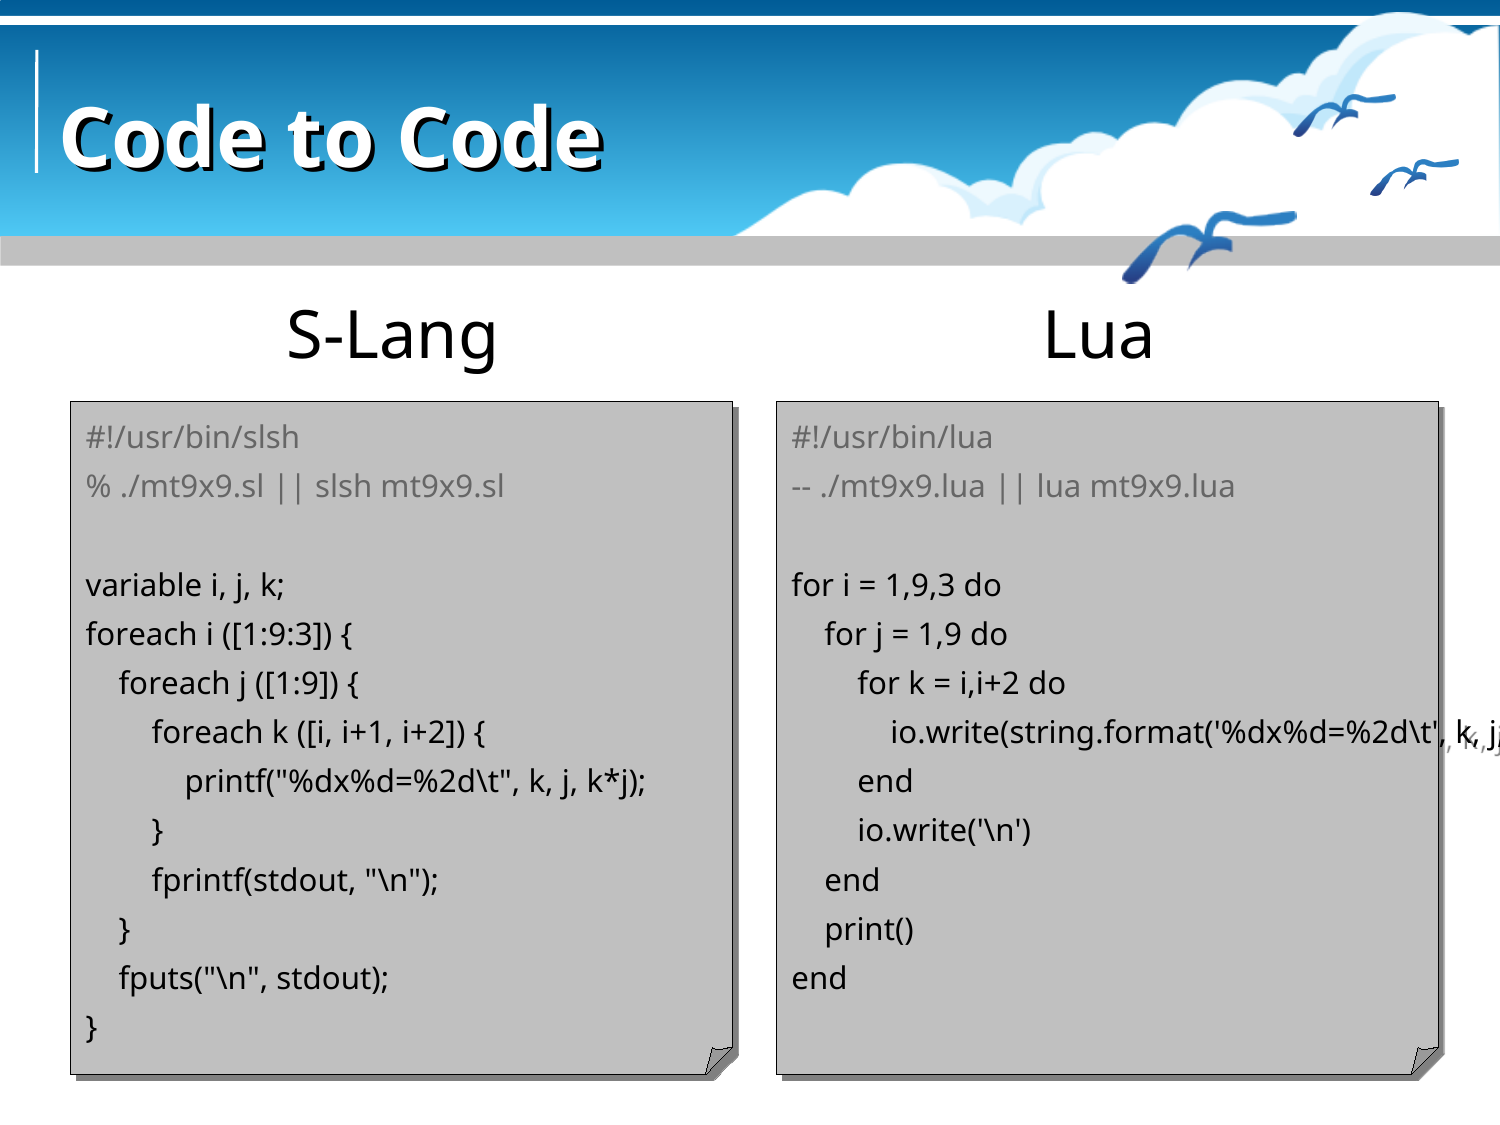

# Code to Code
Lua
S-Lang
#!/usr/bin/slsh
% ./mt9x9.sl || slsh mt9x9.sl
variable i, j, k;
foreach i ([1:9:3]) {
 foreach j ([1:9]) {
 foreach k ([i, i+1, i+2]) {
 printf("%dx%d=%2d\t", k, j, k*j);
 }
 fprintf(stdout, "\n");
 }
 fputs("\n", stdout);
}
#!/usr/bin/lua
-- ./mt9x9.lua || lua mt9x9.lua
for i = 1,9,3 do
 for j = 1,9 do
 for k = i,i+2 do
 io.write(string.format('%dx%d=%2d\t', k, j, k*j))
 end
 io.write('\n')
 end
 print()
end